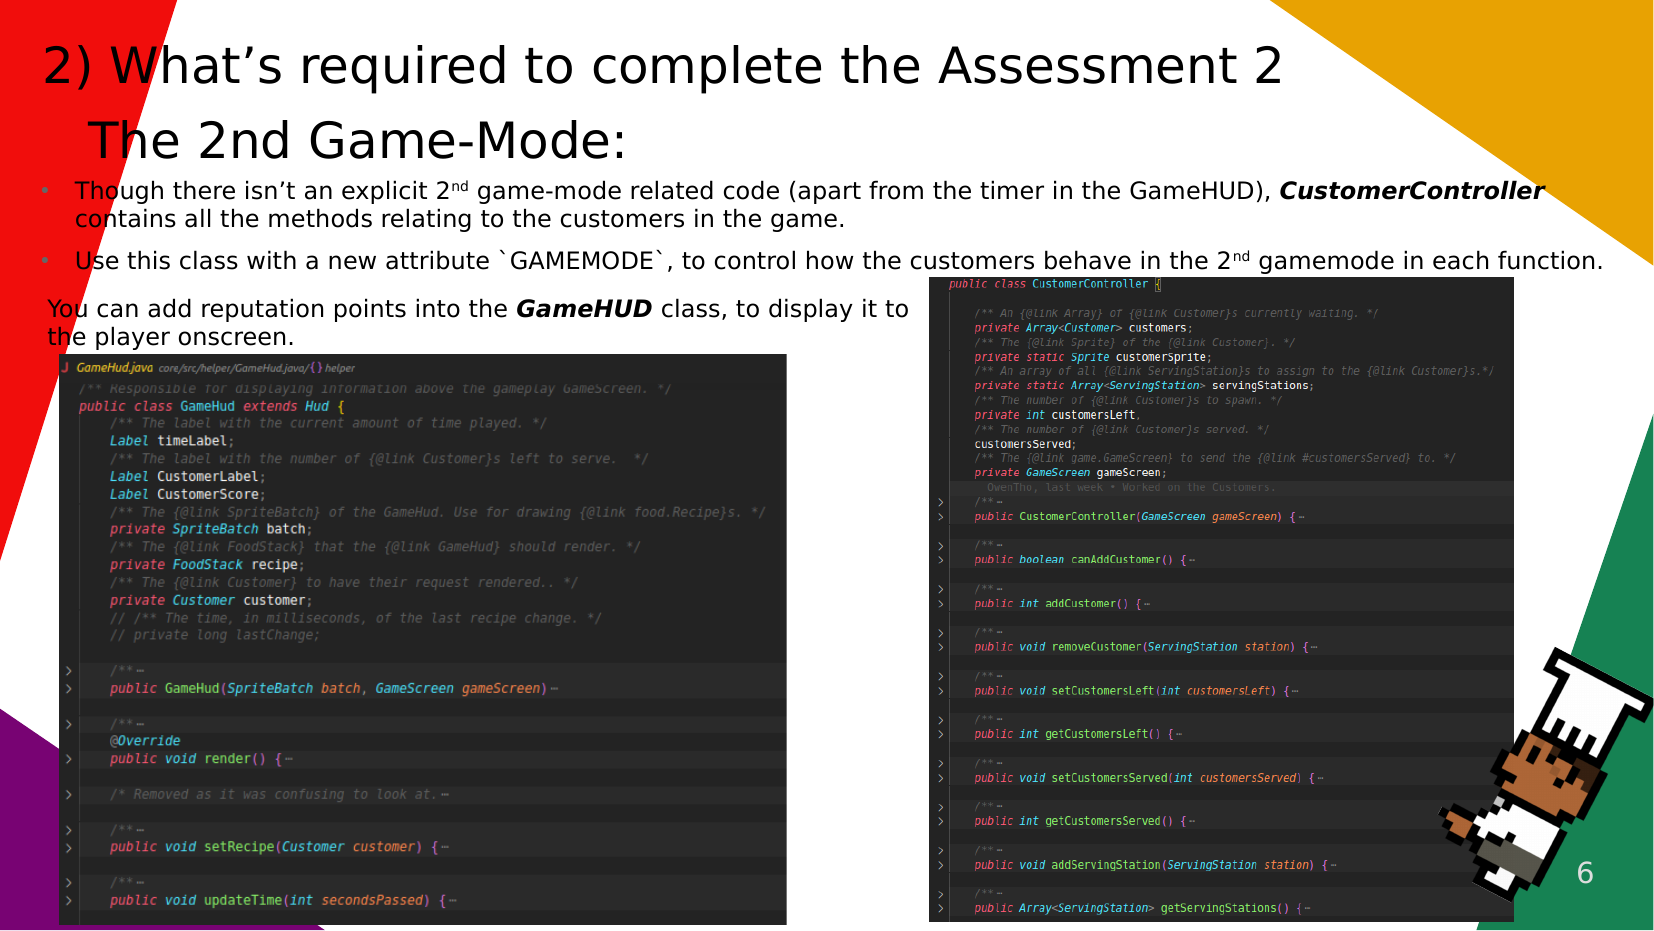

# 2) What’s required to complete the Assessment 2
The 2nd Game-Mode:
Though there isn’t an explicit 2nd game-mode related code (apart from the timer in the GameHUD), CustomerController contains all the methods relating to the customers in the game.
Use this class with a new attribute `GAMEMODE`, to control how the customers behave in the 2nd gamemode in each function.
You can add reputation points into the GameHUD class, to display it to the player onscreen.
6